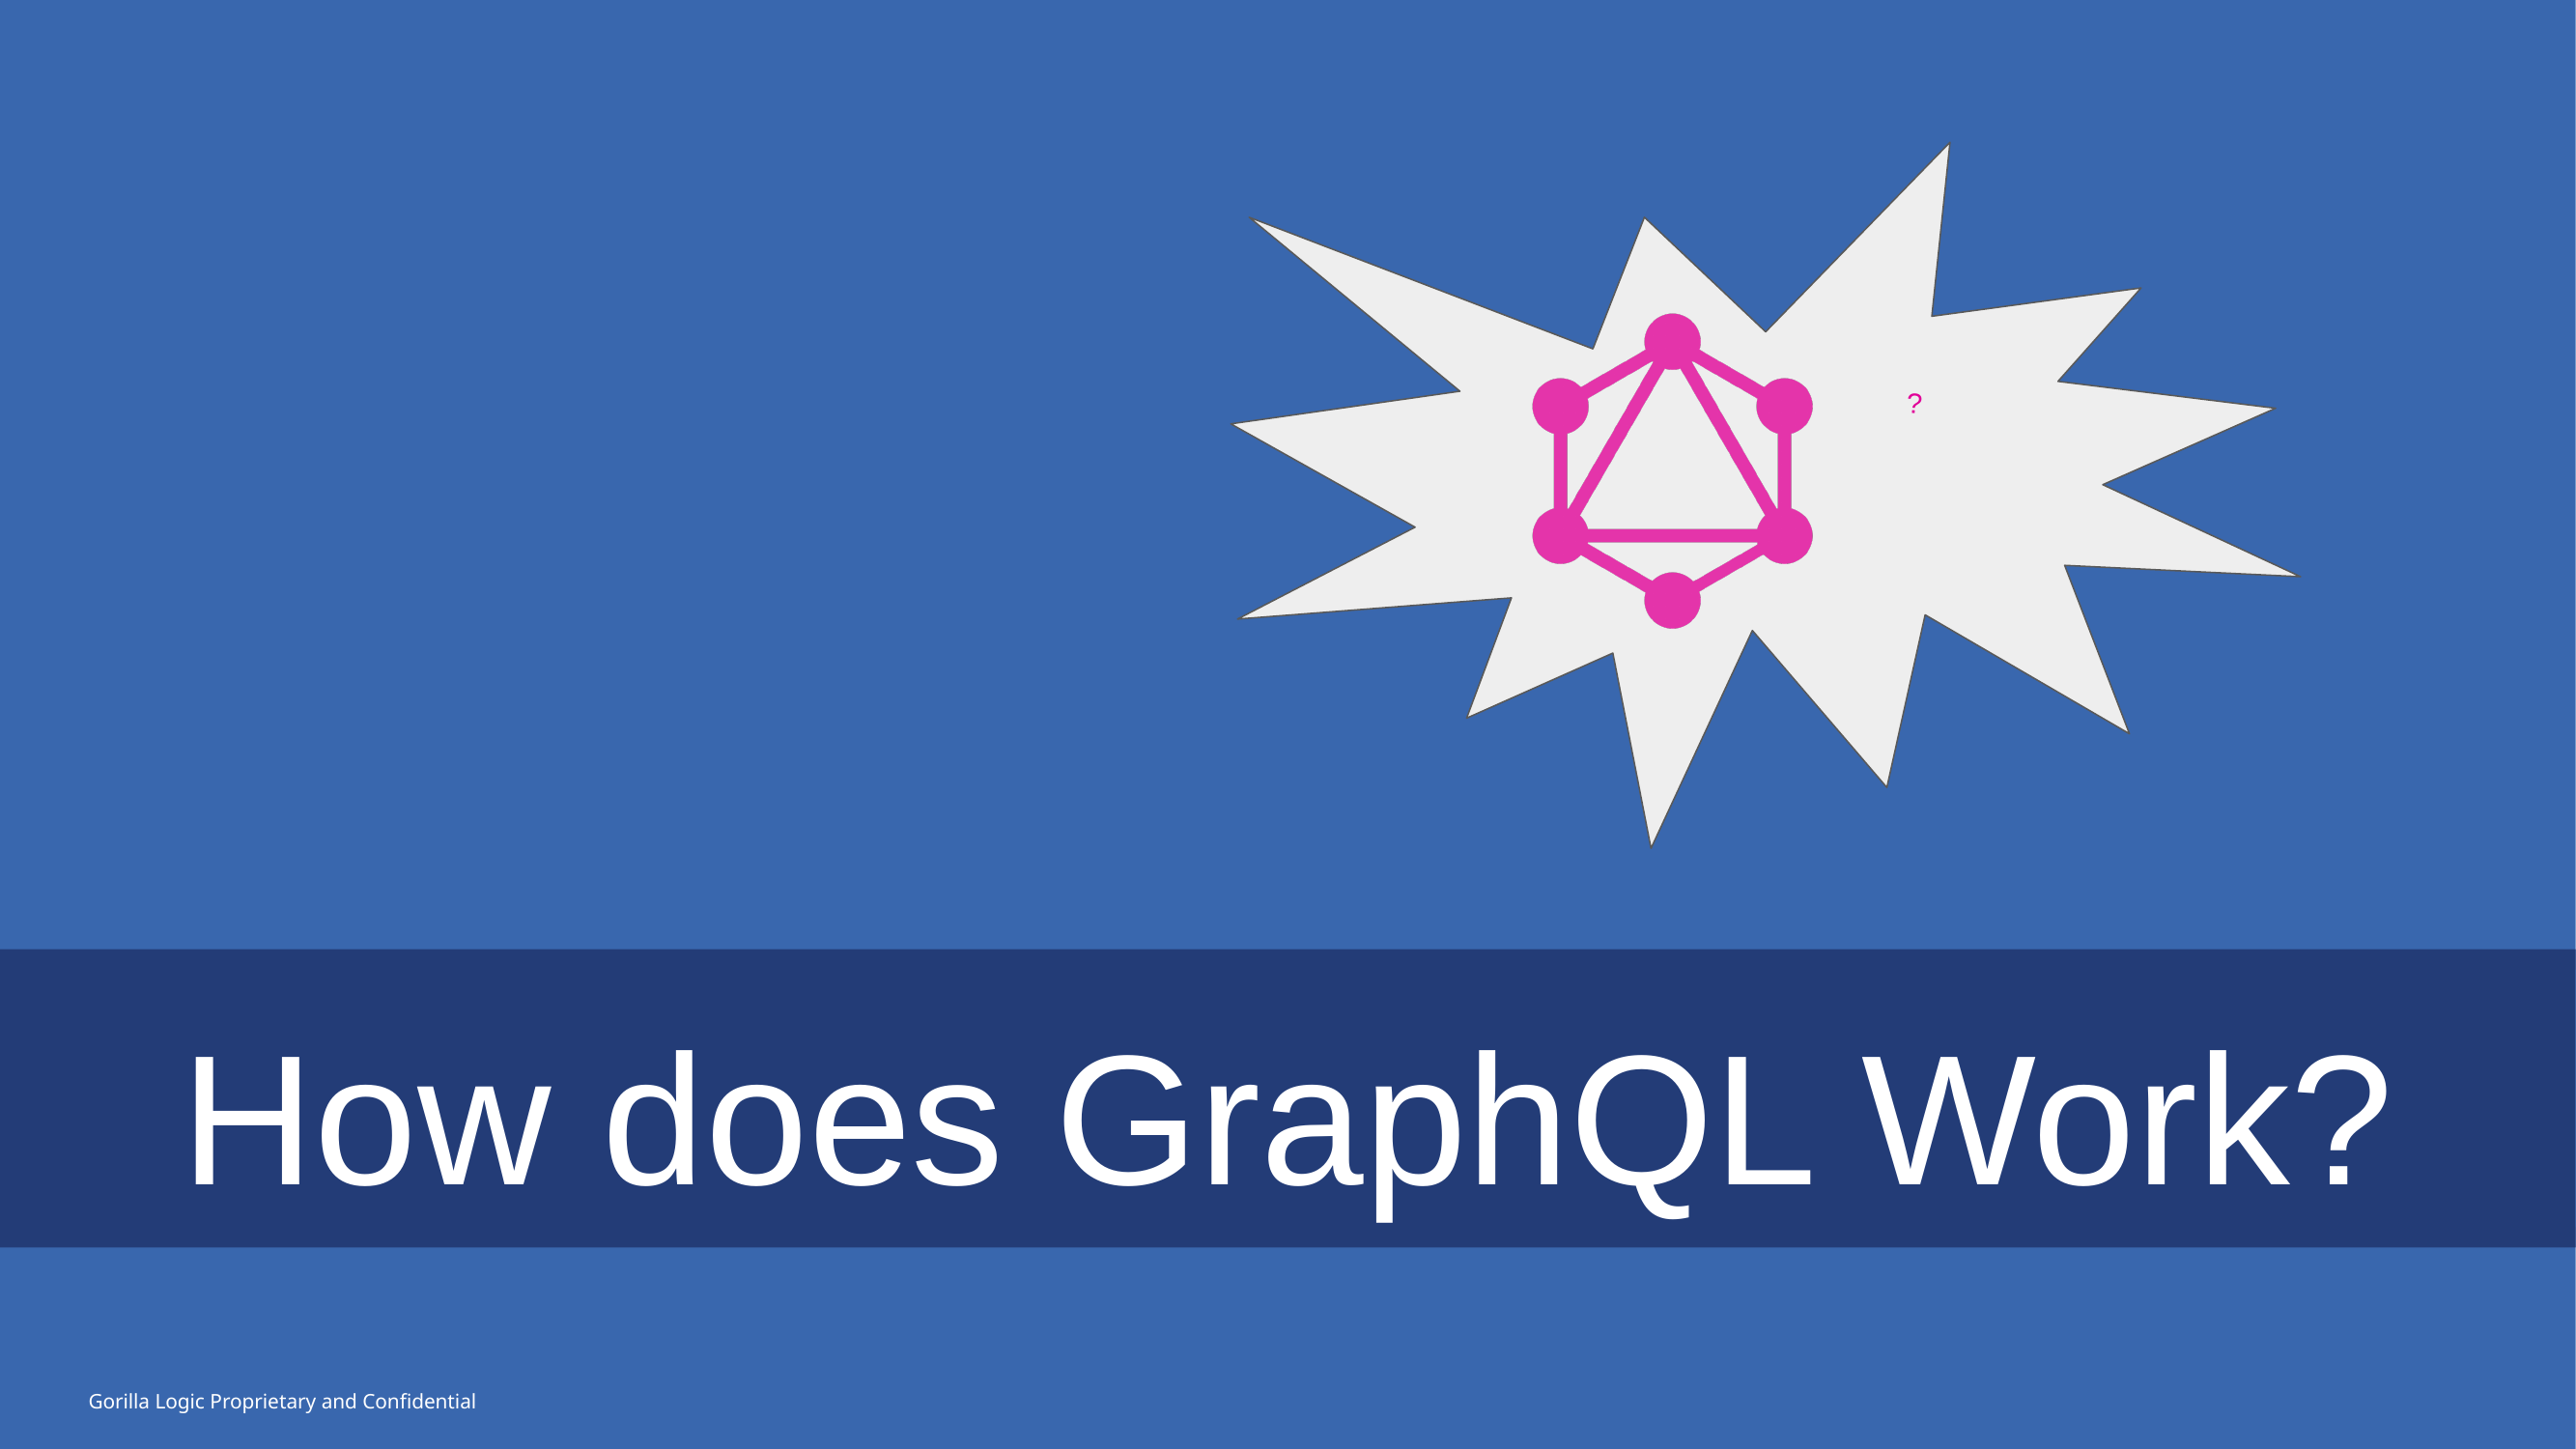

?
# How does GraphQL Work?
Gorilla Logic Proprietary and Confidential